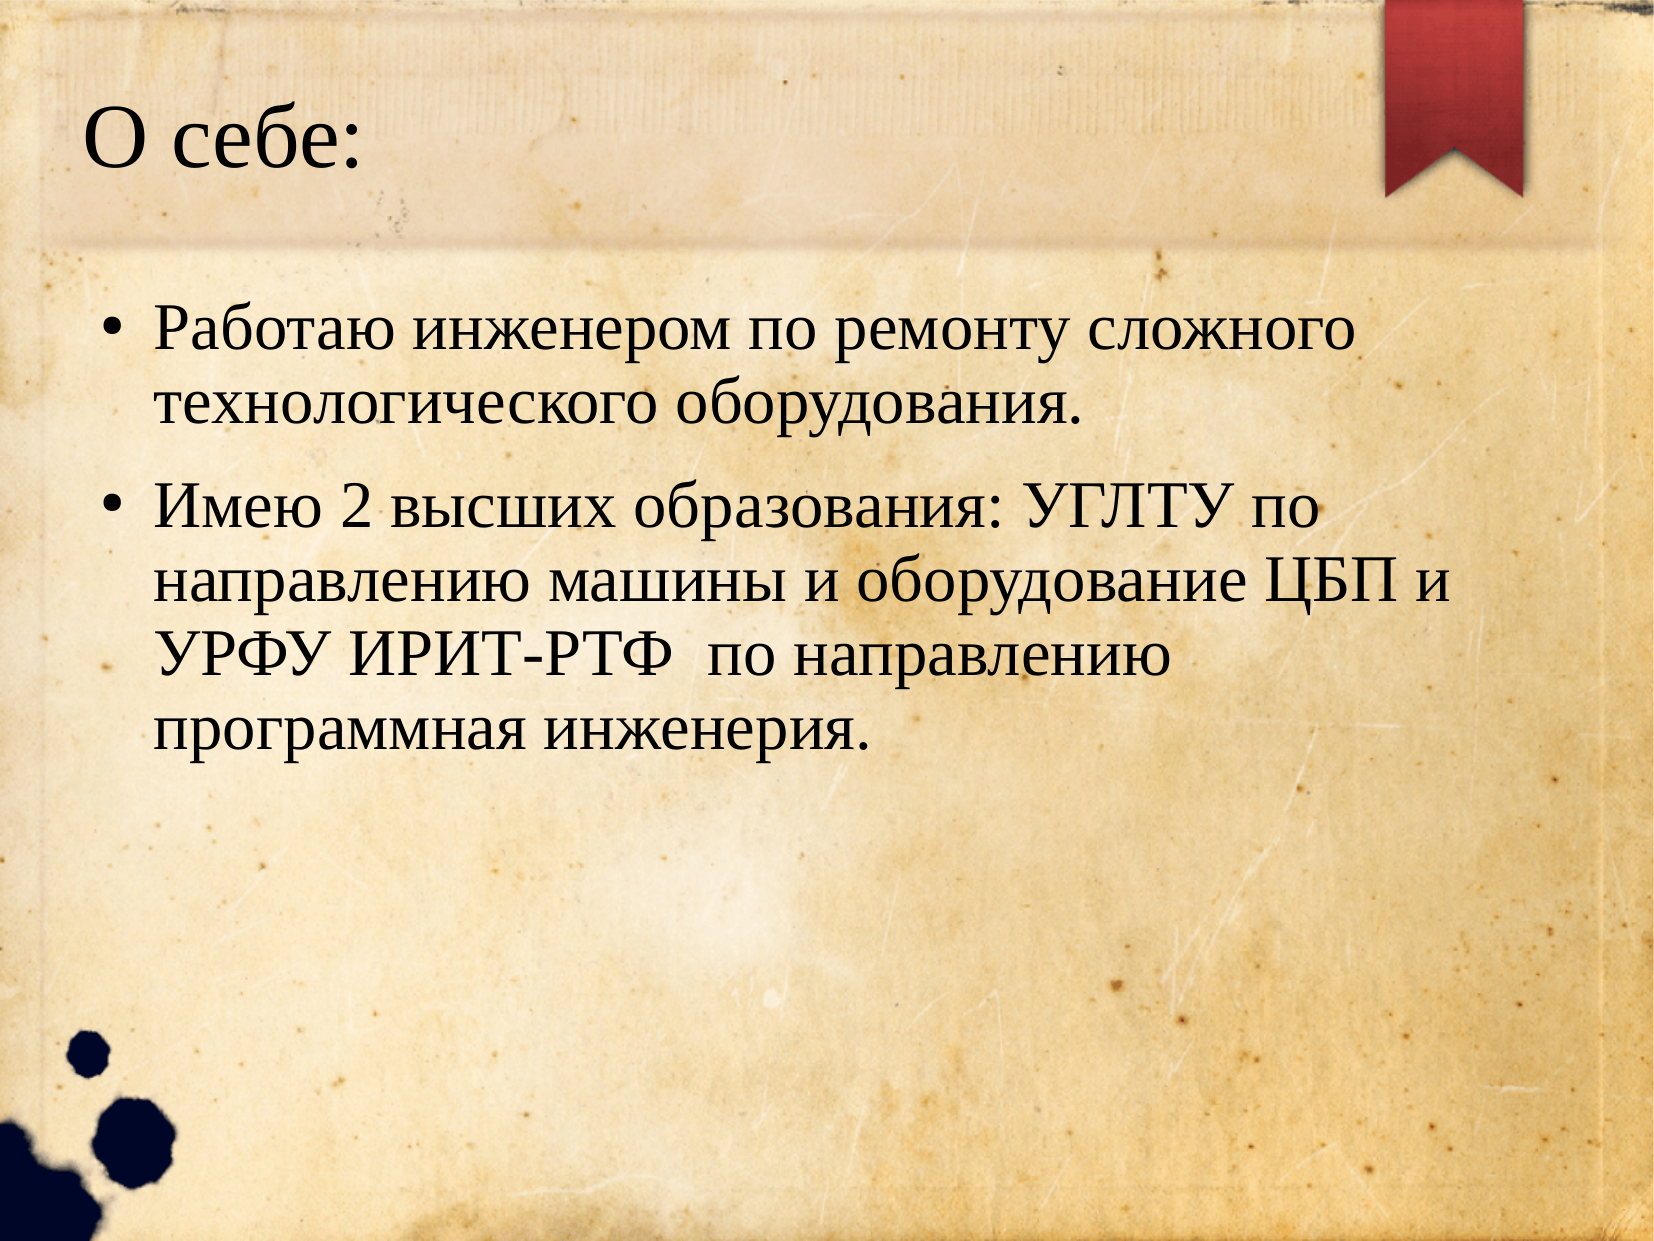

# О себе:
Работаю инженером по ремонту сложного технологического оборудования.
Имею 2 высших образования: УГЛТУ по направлению машины и оборудование ЦБП и УРФУ ИРИТ-РТФ по направлению программная инженерия.